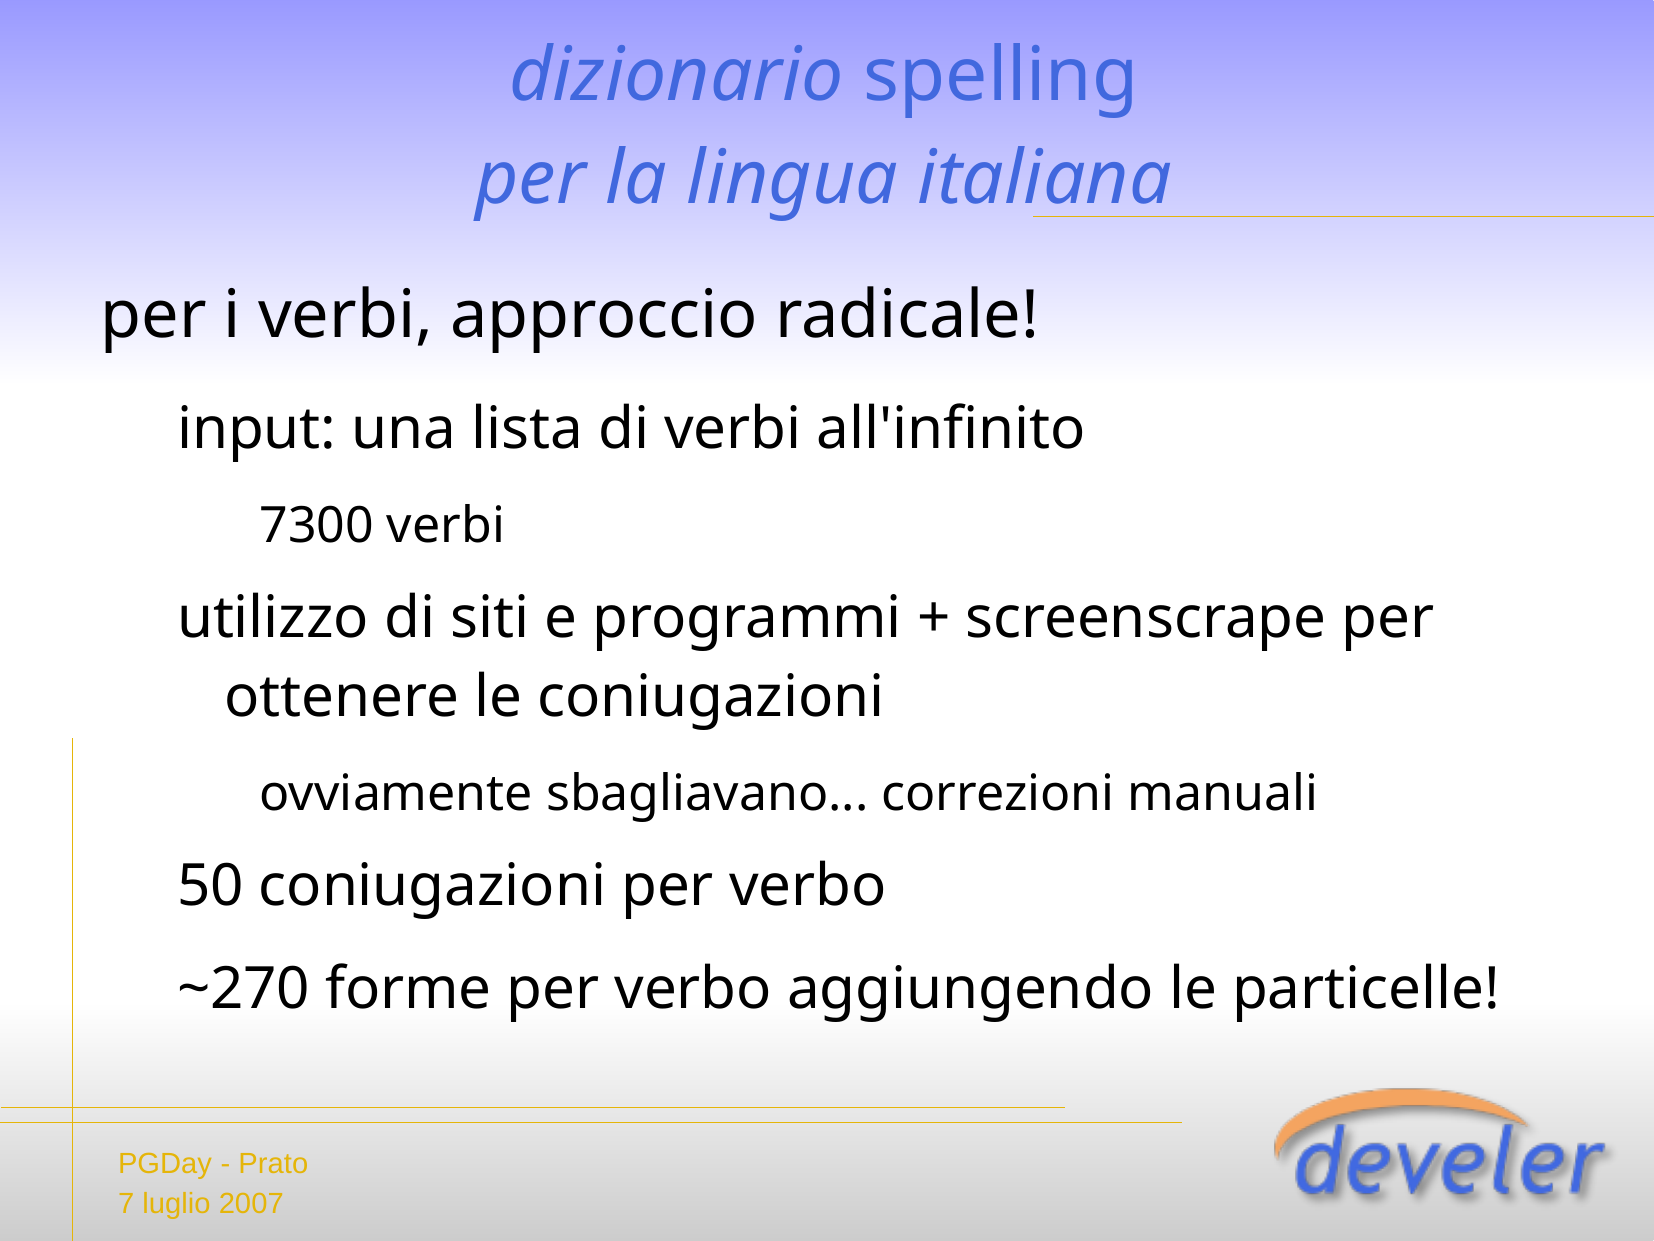

# dizionario spelling per la lingua italiana
per i verbi, approccio radicale!
input: una lista di verbi all'infinito
7300 verbi
utilizzo di siti e programmi + screenscrape per ottenere le coniugazioni
ovviamente sbagliavano... correzioni manuali
50 coniugazioni per verbo
~270 forme per verbo aggiungendo le particelle!
PGDay - Prato
7 luglio 2007